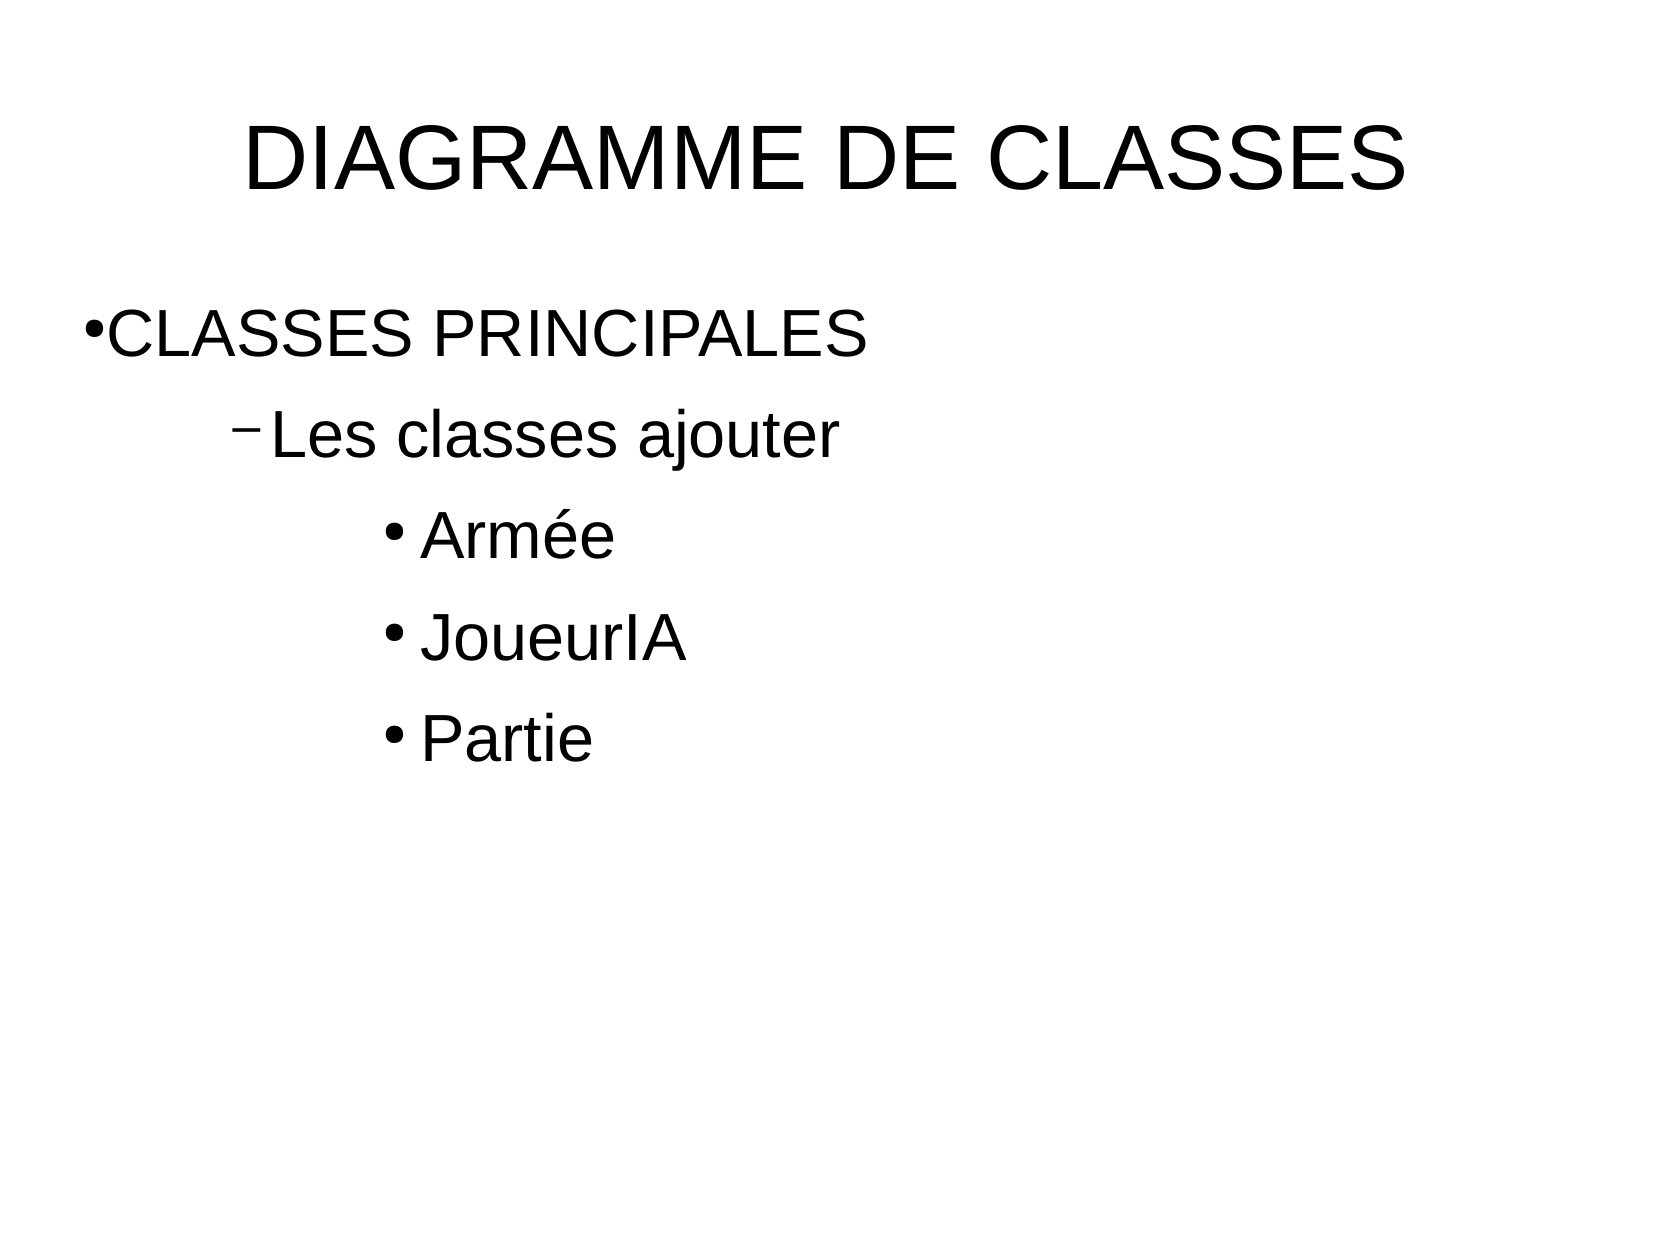

# DIAGRAMME DE CLASSES
CLASSES PRINCIPALES
Les classes ajouter
Armée
JoueurIA
Partie